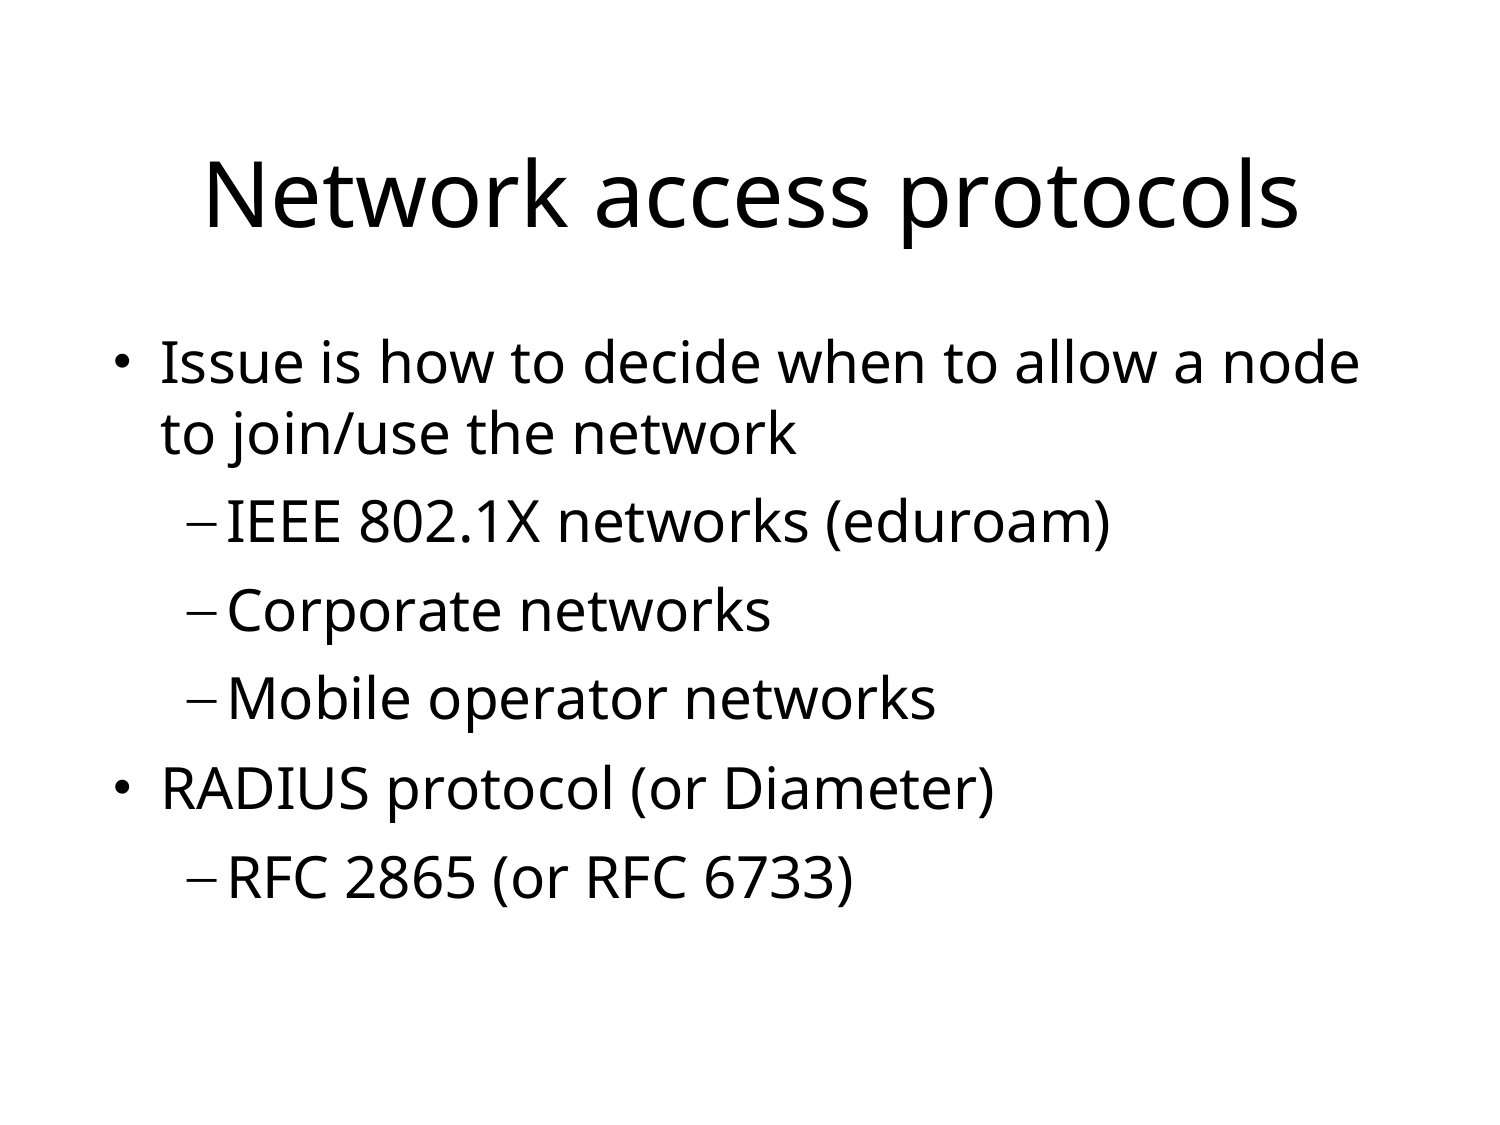

# Network access protocols
Issue is how to decide when to allow a node to join/use the network
IEEE 802.1X networks (eduroam)
Corporate networks
Mobile operator networks
RADIUS protocol (or Diameter)
RFC 2865 (or RFC 6733)